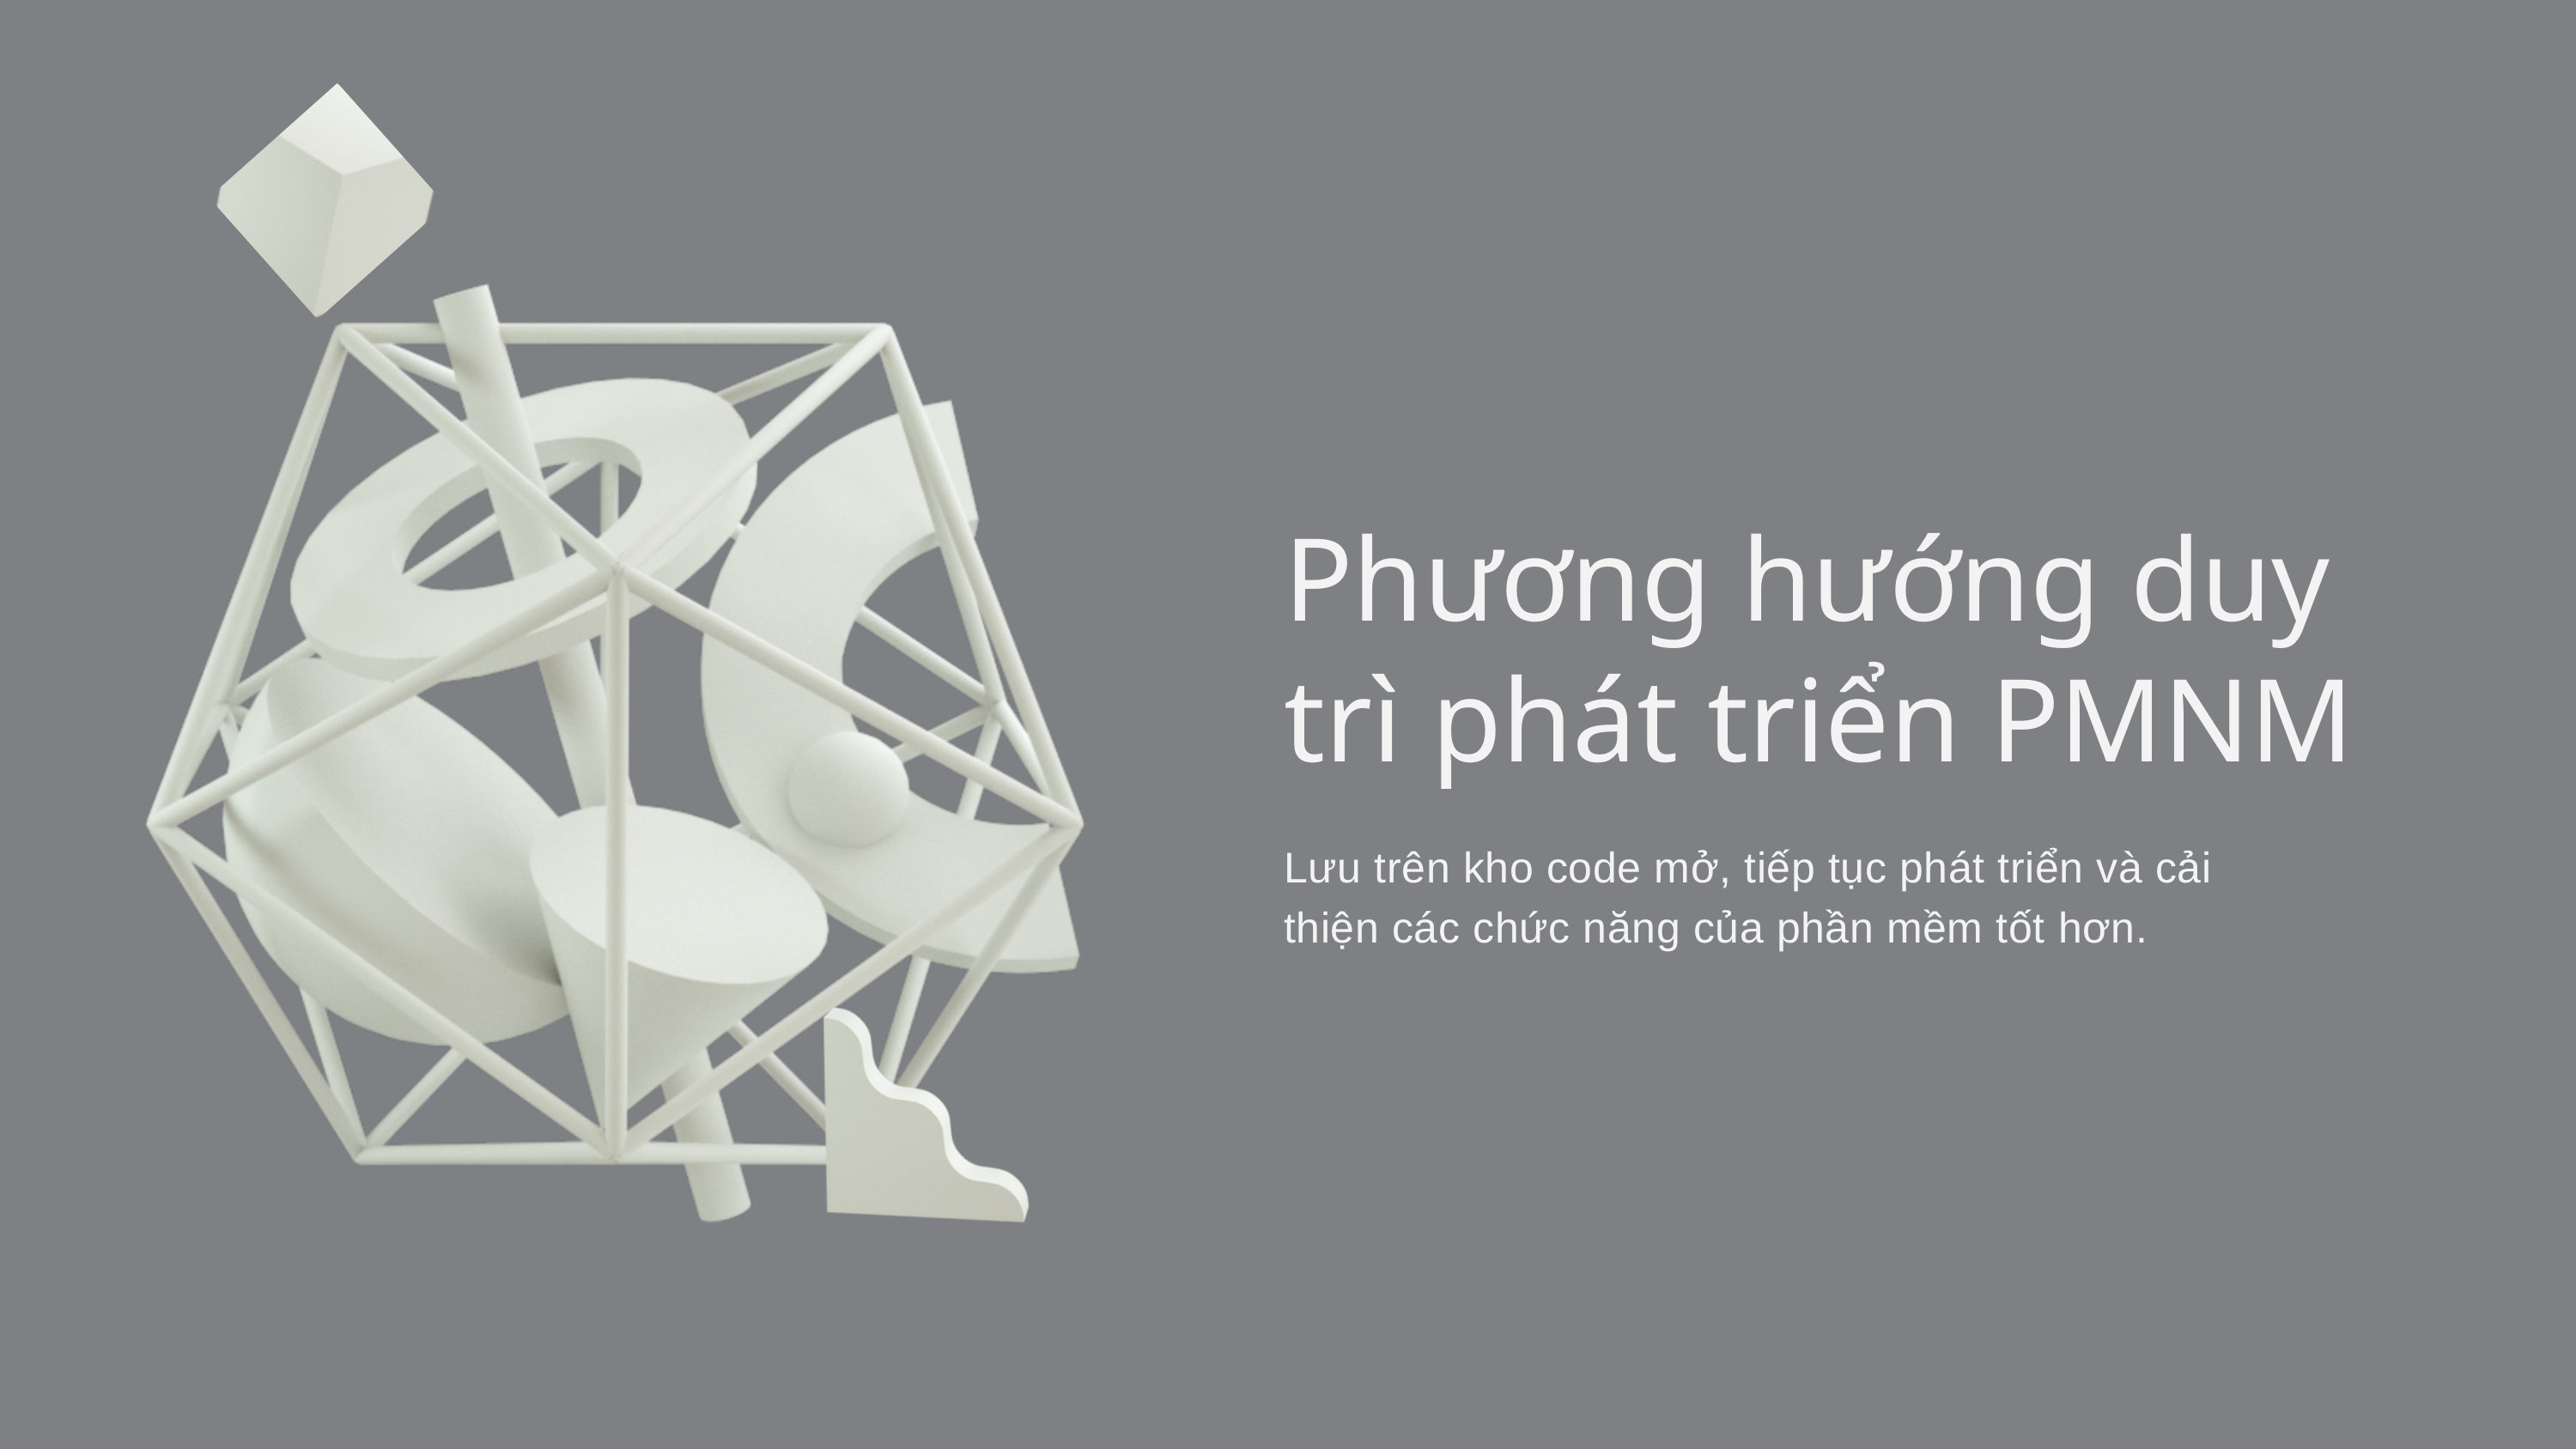

Phương hướng duy trì phát triển PMNM
Lưu trên kho code mở, tiếp tục phát triển và cải thiện các chức năng của phần mềm tốt hơn.